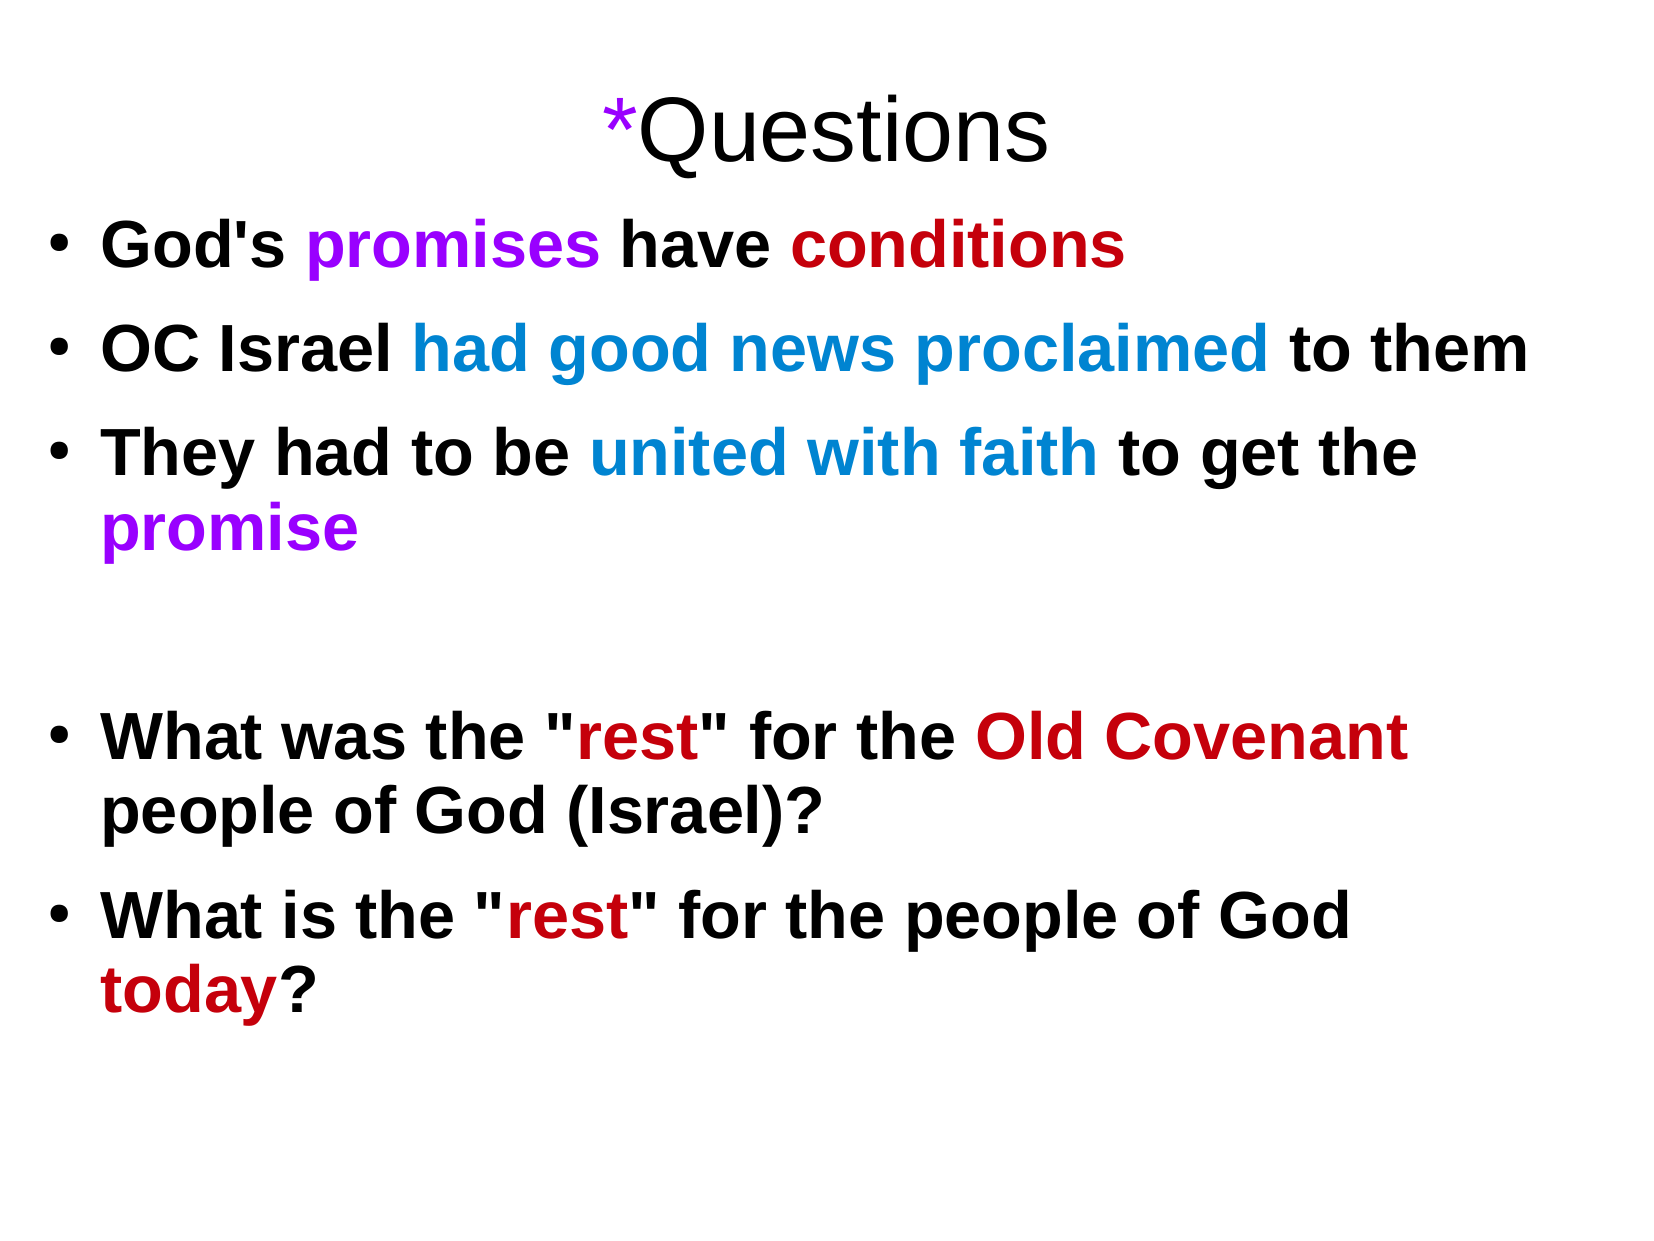

# *Questions
God's promises have conditions
OC Israel had good news proclaimed to them
They had to be united with faith to get the promise
What was the "rest" for the Old Covenant people of God (Israel)?
What is the "rest" for the people of God today?